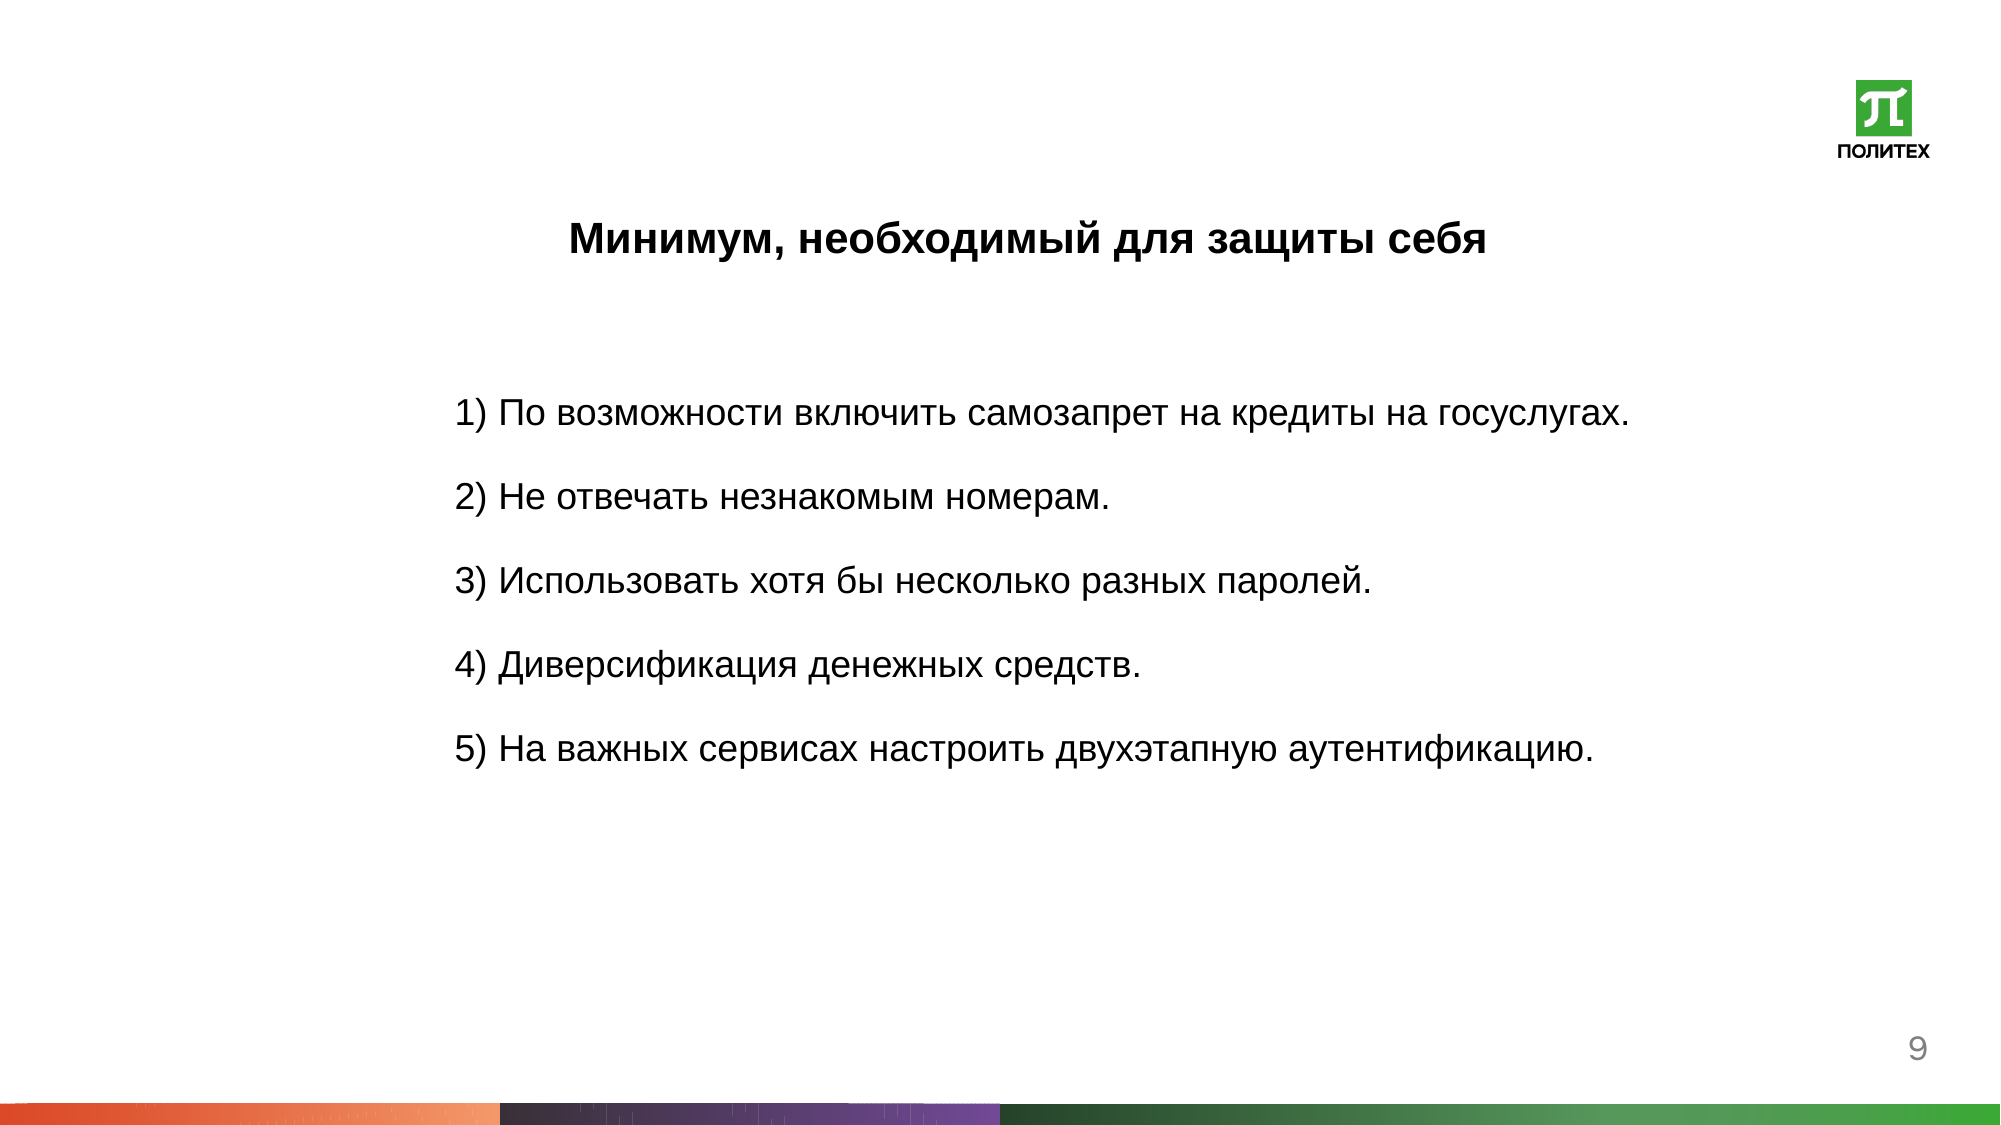

Минимум, необходимый для защиты себя
1) По возможности включить самозапрет на кредиты на госуслугах.
2) Не отвечать незнакомым номерам.
3) Использовать хотя бы несколько разных паролей.
4) Диверсификация денежных средств.
5) На важных сервисах настроить двухэтапную аутентификацию.
9